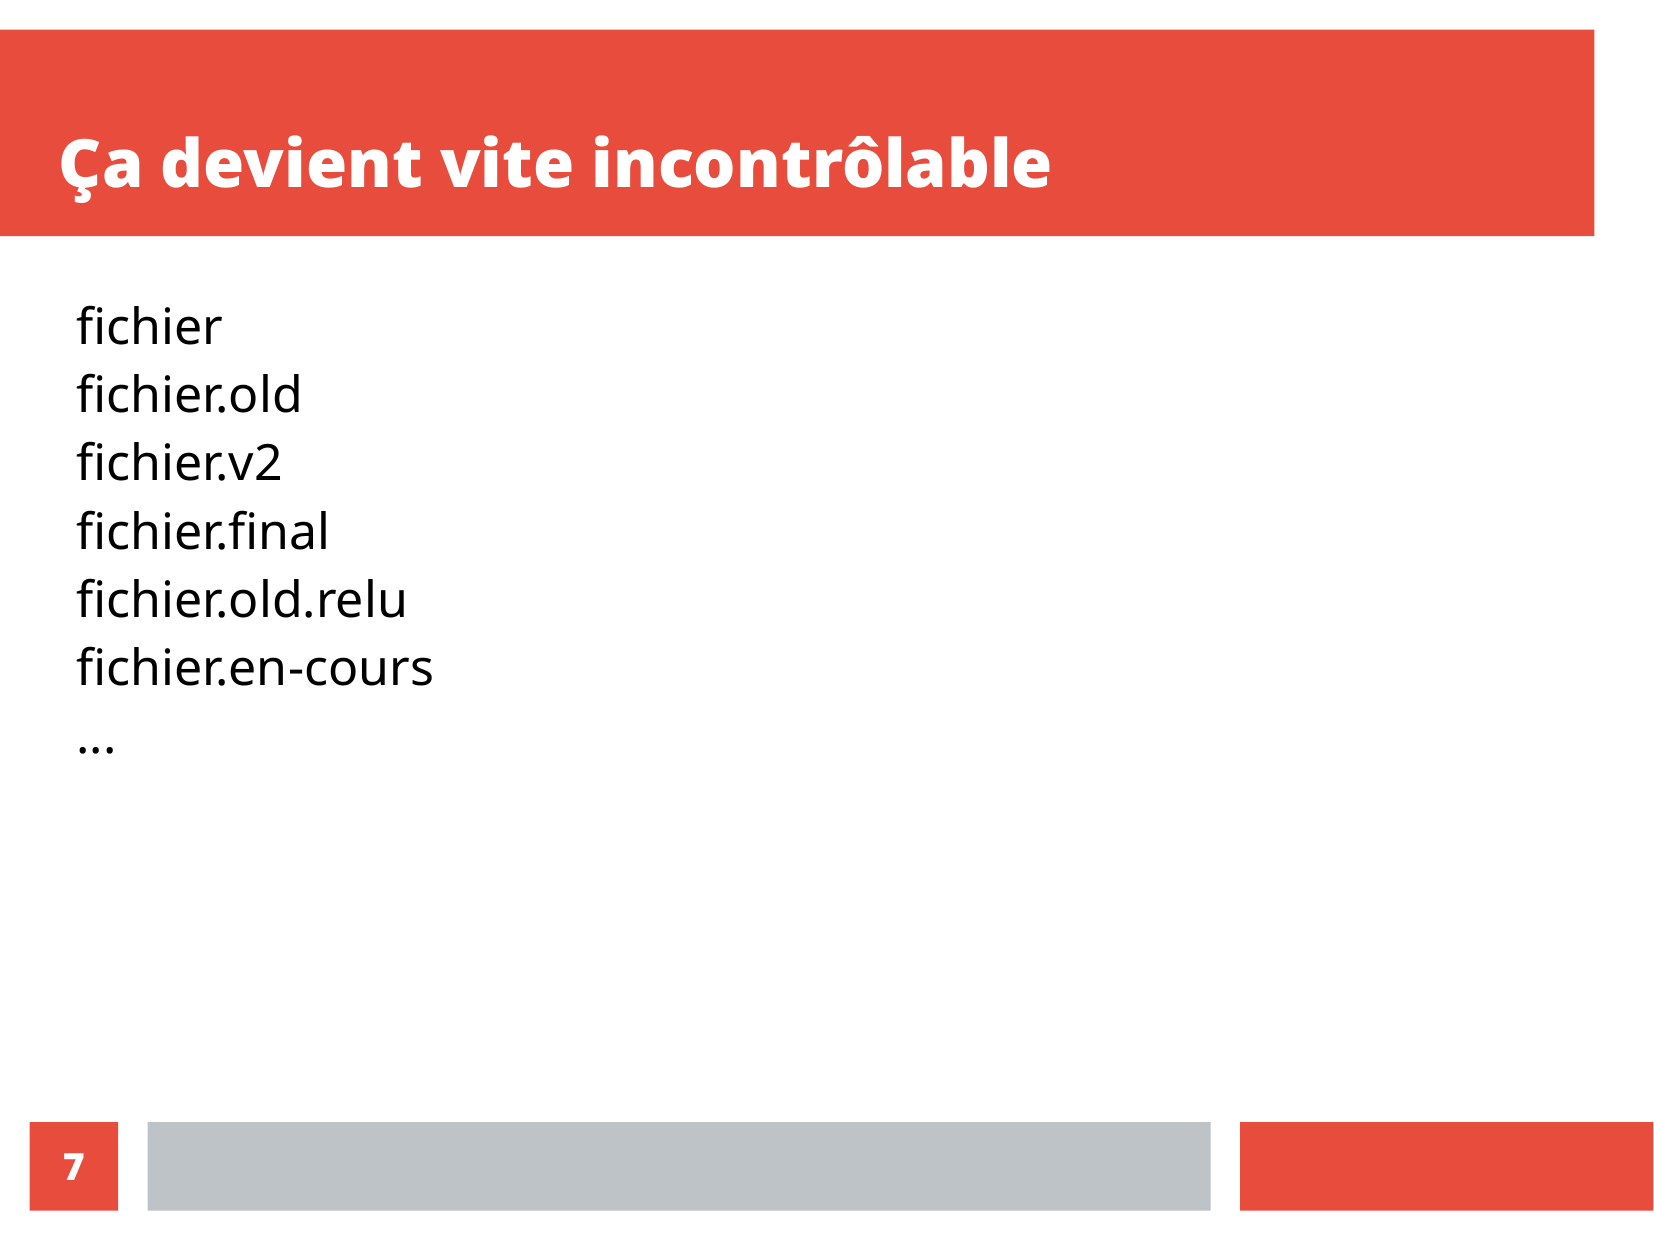

# Ça devient vite incontrôlable
fichier
fichier.old
fichier.v2
fichier.final
fichier.old.relu
fichier.en-cours
...
7